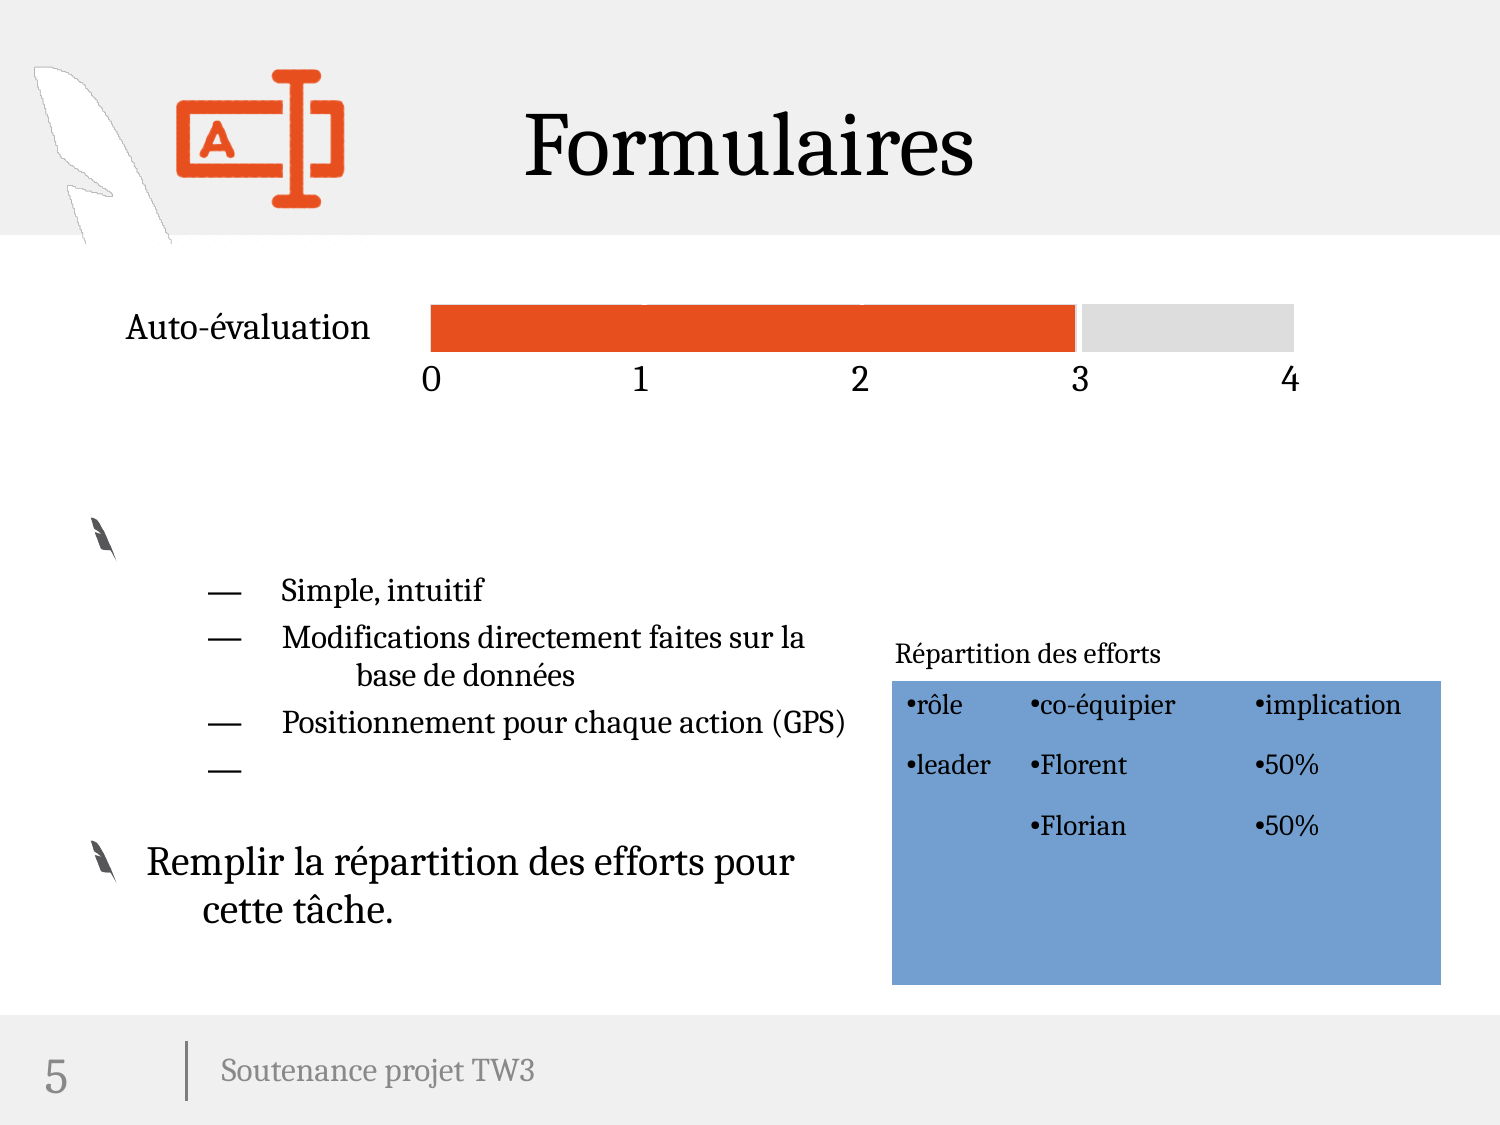

Formulaires
# Simple, intuitif
Modifications directement faites sur la base de données
Positionnement pour chaque action (GPS)
Remplir la répartition des efforts pour cette tâche.
Répartition des efforts
| rôle | co-équipier | implication |
| --- | --- | --- |
| leader | Florent | 50% |
| | Florian | 50% |
| | | |
| | | |
Soutenance projet TW3